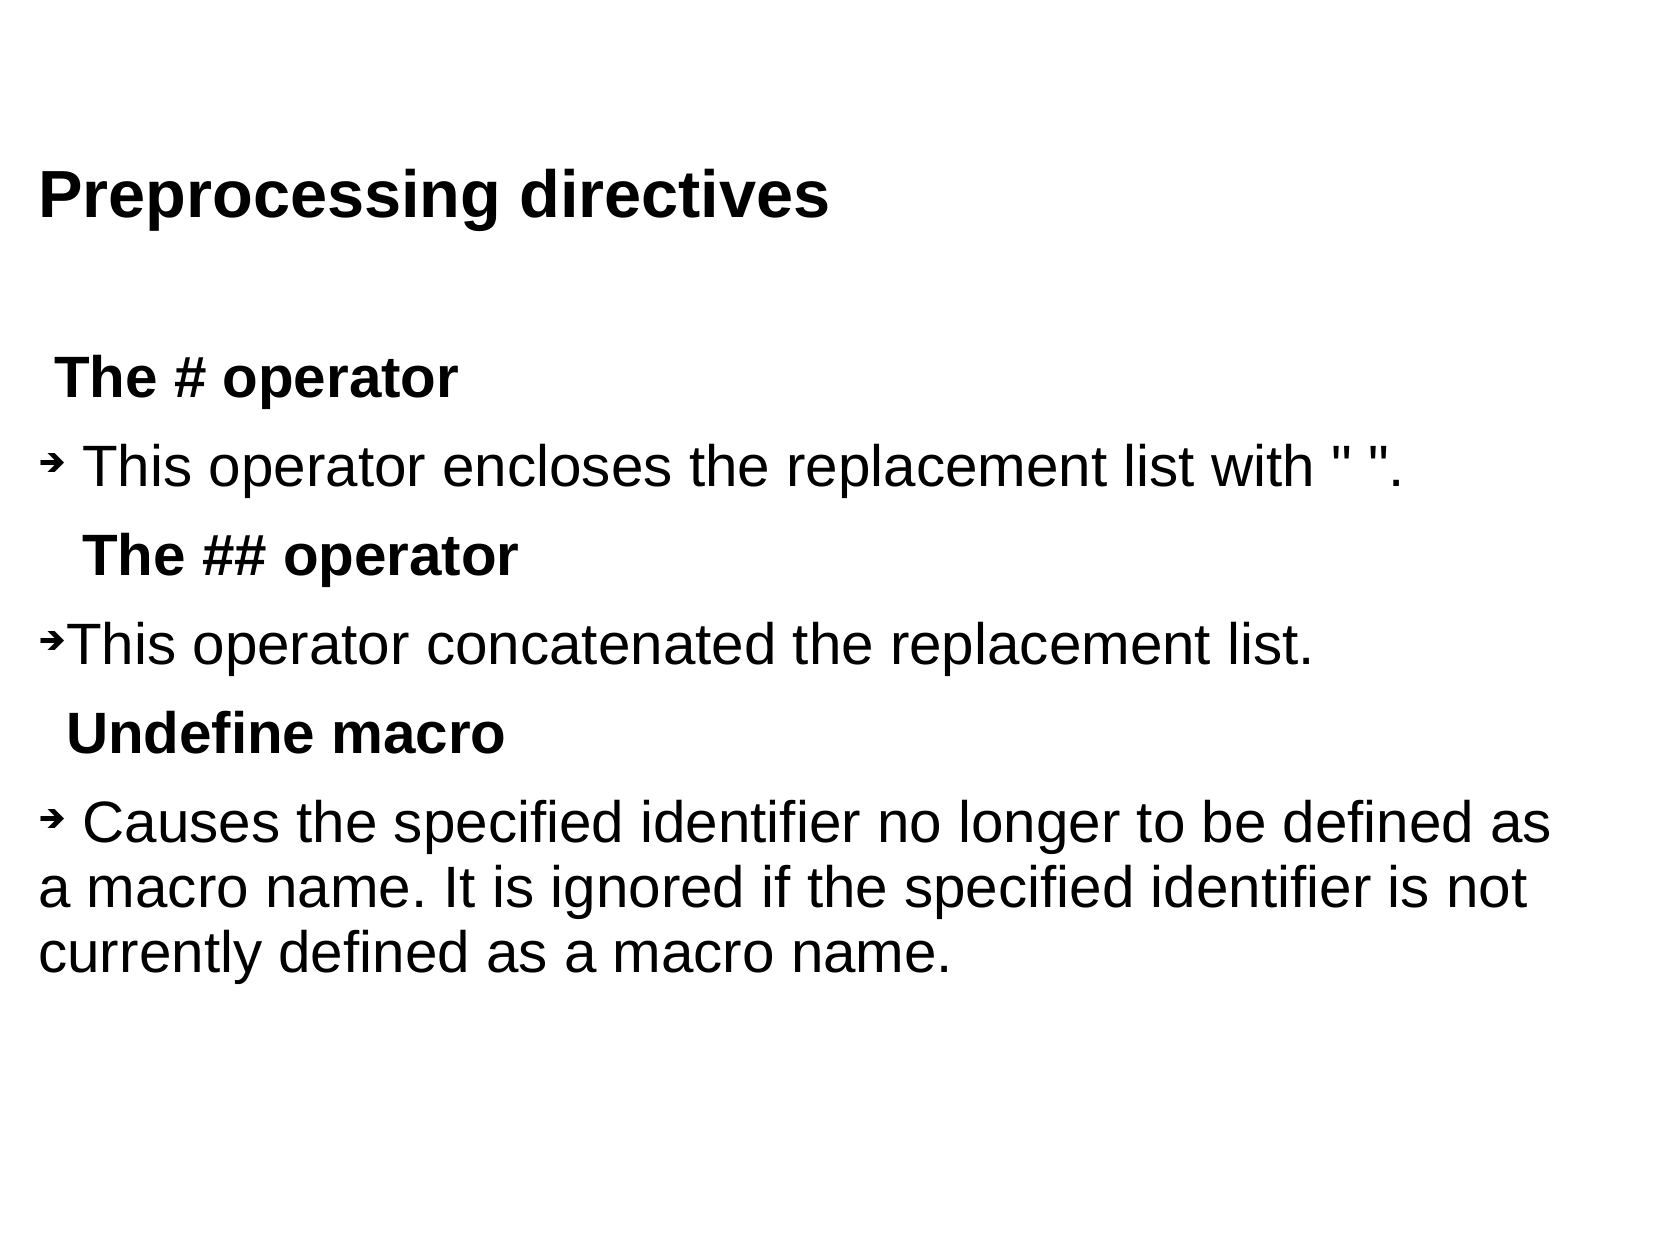

Preprocessing directives
 The # operator
 This operator encloses the replacement list with " ".
 The ## operator
This operator concatenated the replacement list.
Undefine macro
 Causes the specified identifier no longer to be defined as a macro name. It is ignored if the specified identifier is not currently defined as a macro name.